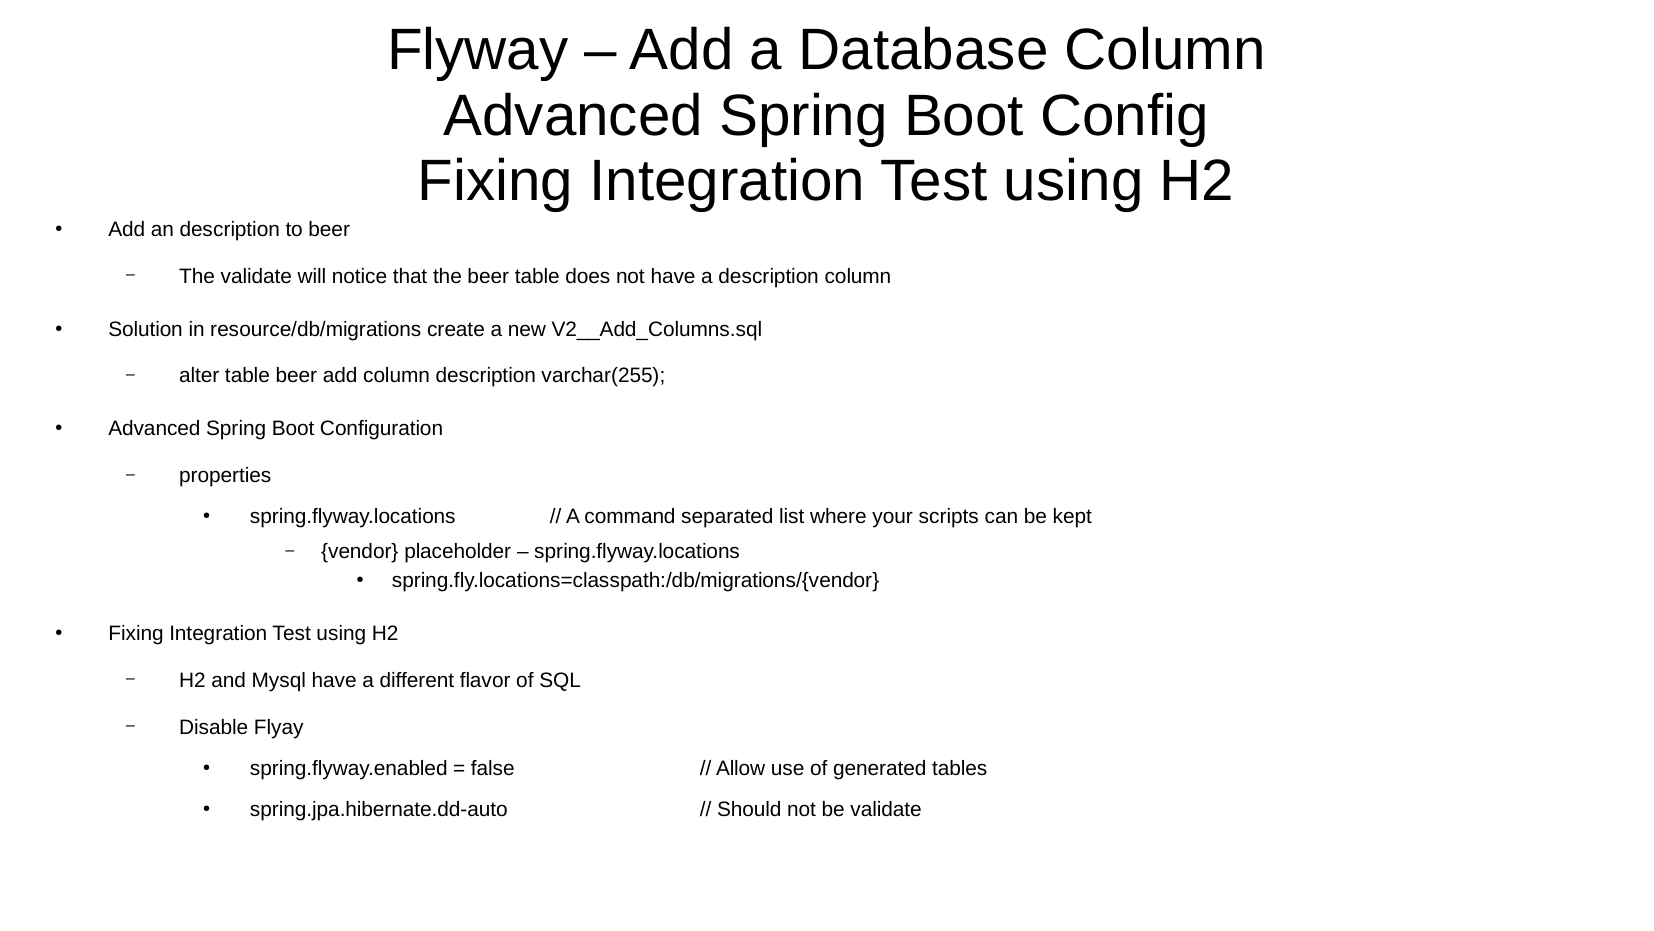

# Flyway – Add a Database Column Advanced Spring Boot Config Fixing Integration Test using H2
Add an description to beer
The validate will notice that the beer table does not have a description column
Solution in resource/db/migrations create a new V2__Add_Columns.sql
alter table beer add column description varchar(255);
Advanced Spring Boot Configuration
properties
spring.flyway.locations		// A command separated list where your scripts can be kept
{vendor} placeholder – spring.flyway.locations
spring.fly.locations=classpath:/db/migrations/{vendor}
Fixing Integration Test using H2
H2 and Mysql have a different flavor of SQL
Disable Flyay
spring.flyway.enabled = false			// Allow use of generated tables
spring.jpa.hibernate.dd-auto			// Should not be validate